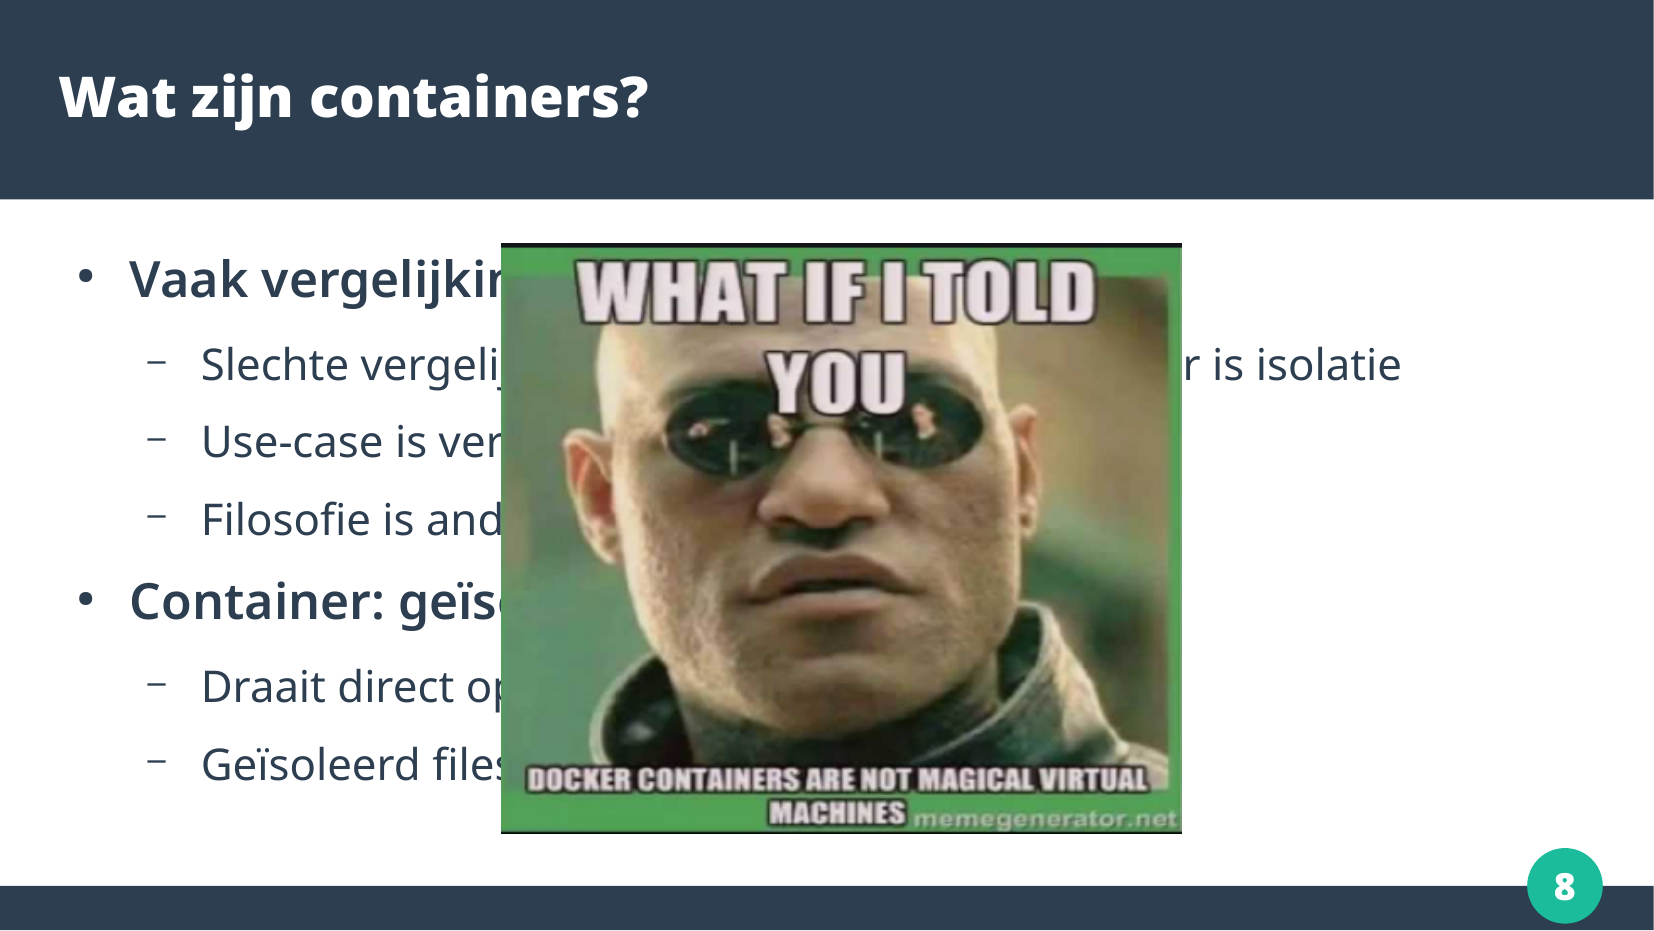

# Wat zijn containers?
Vaak vergelijking met Virtual Machines
Slechte vergelijking: VM is virtualisatie, container is isolatie
Use-case is verschillend
Filosofie is anders
Container: geïsoleerd proces
Draait direct op kernel van de host
Geïsoleerd filesysteem met eigen libraries